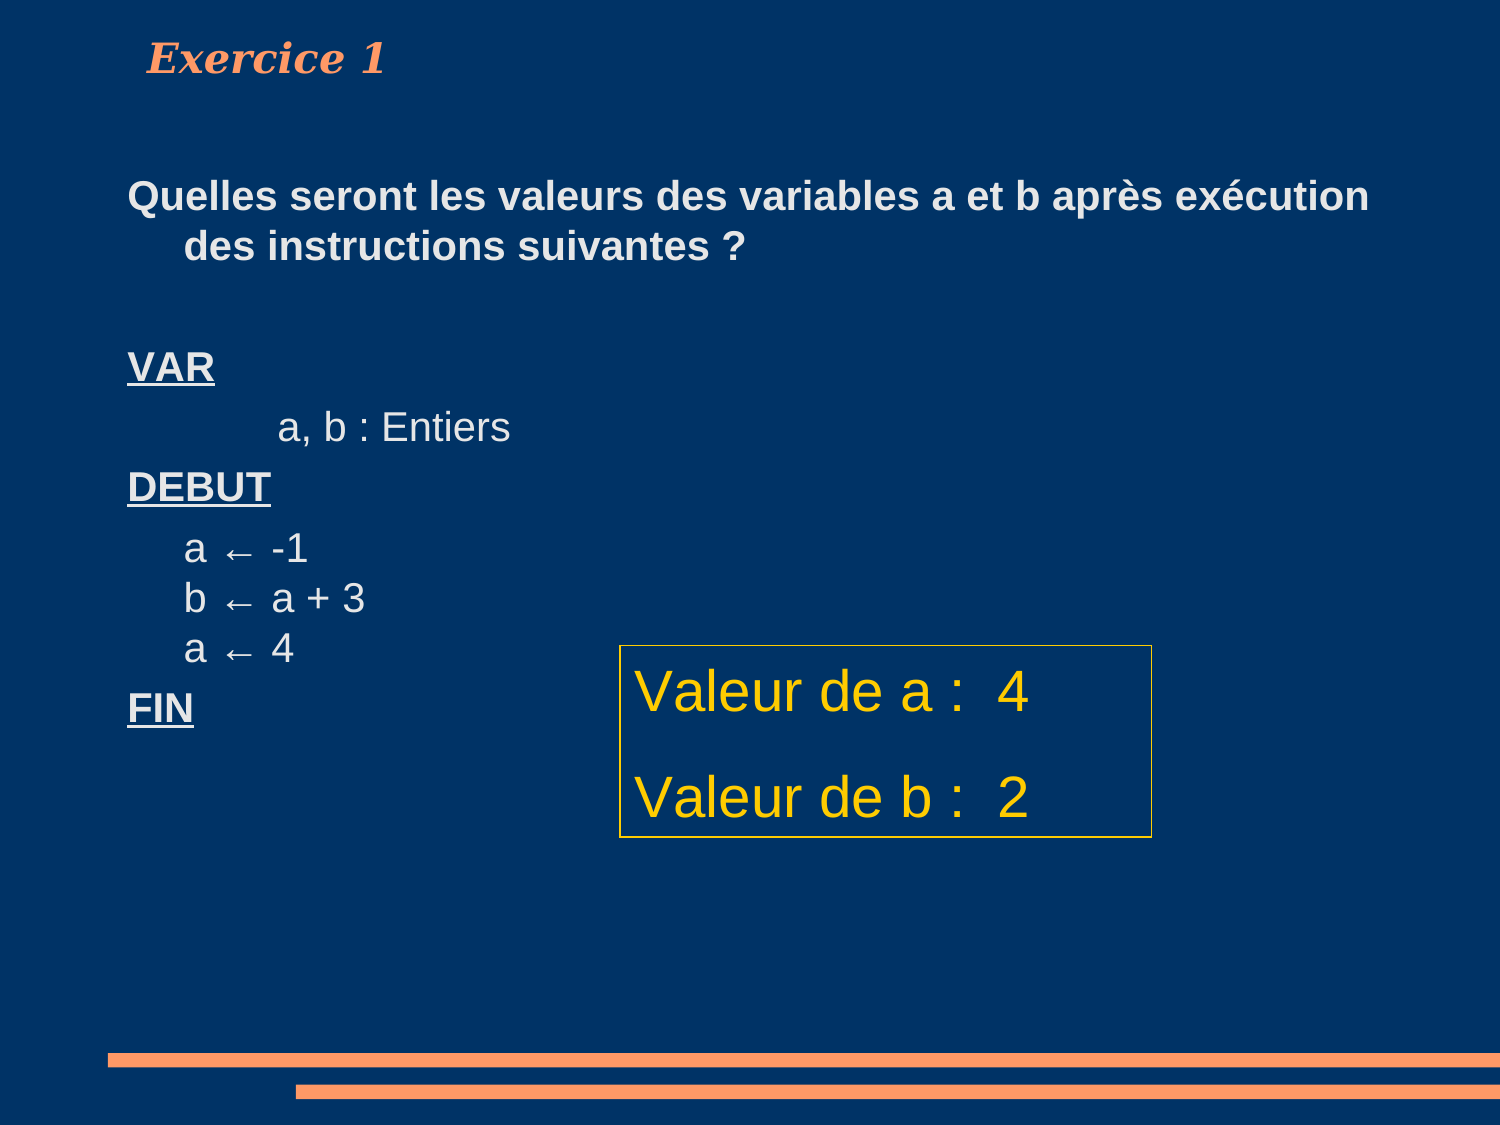

# Exercice 1
Quelles seront les valeurs des variables a et b après exécution des instructions suivantes ?
VAR
		a, b : Entiers
DEBUT
	a ← -1
b ← a + 3
a ← 4
FIN
Valeur de a : 4
Valeur de b : 2